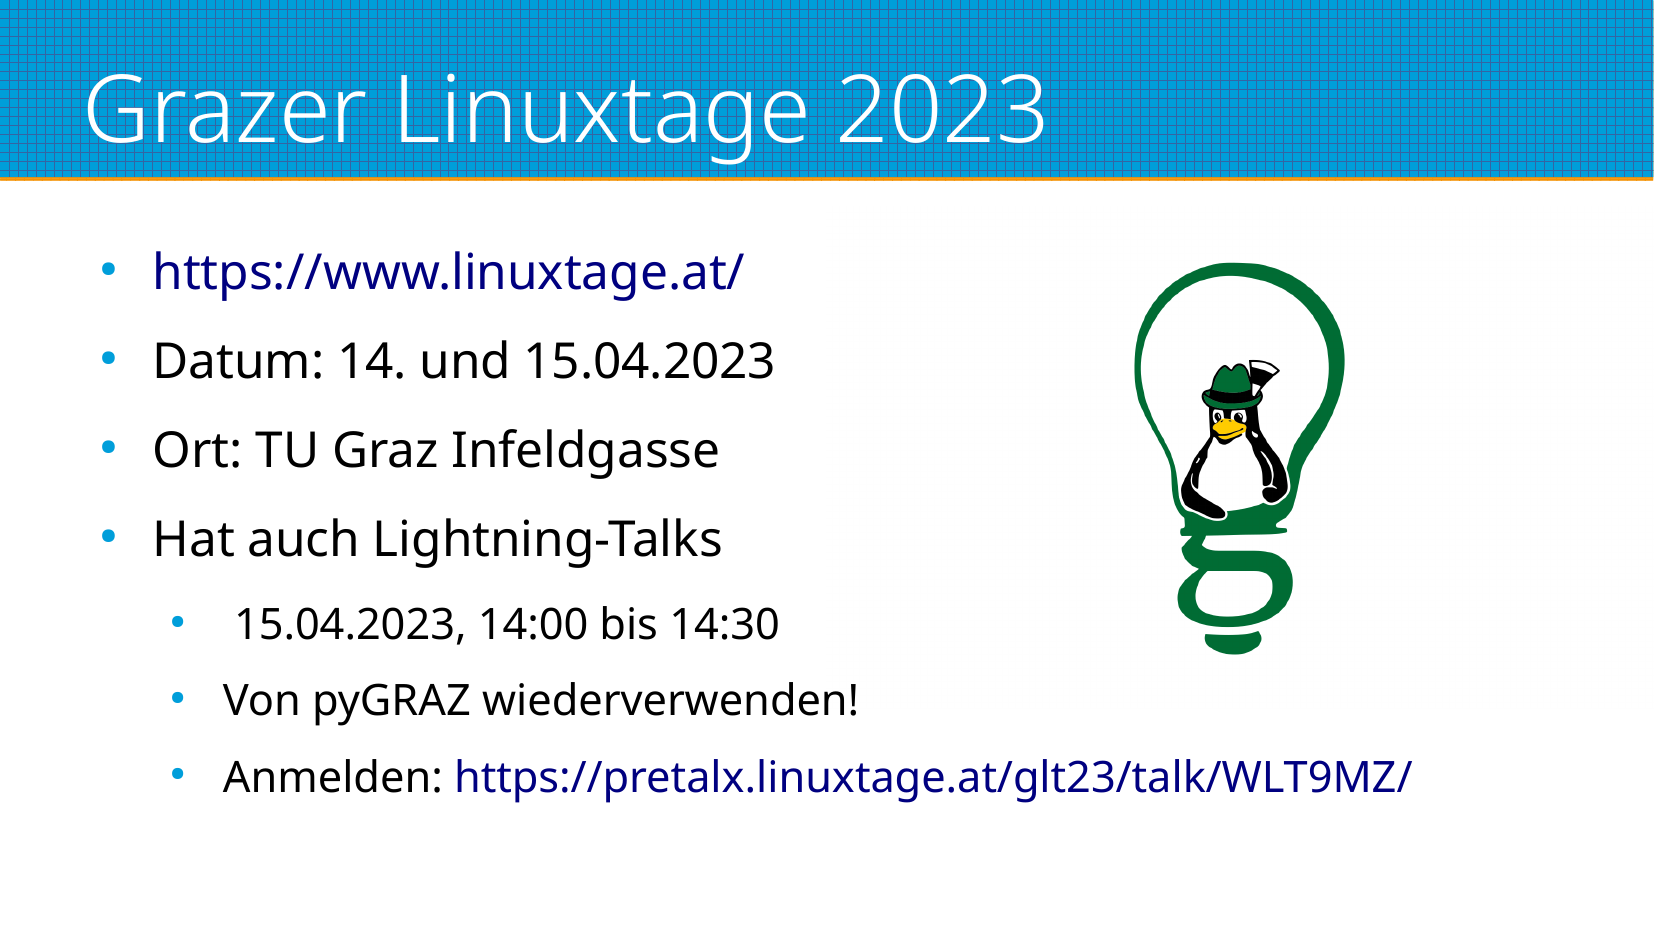

# Grazer Linuxtage 2023
https://www.linuxtage.at/
Datum: 14. und 15.04.2023
Ort: TU Graz Infeldgasse
Hat auch Lightning-Talks
 15.04.2023, 14:00 bis 14:30
Von pyGRAZ wiederverwenden!
Anmelden: https://pretalx.linuxtage.at/glt23/talk/WLT9MZ/